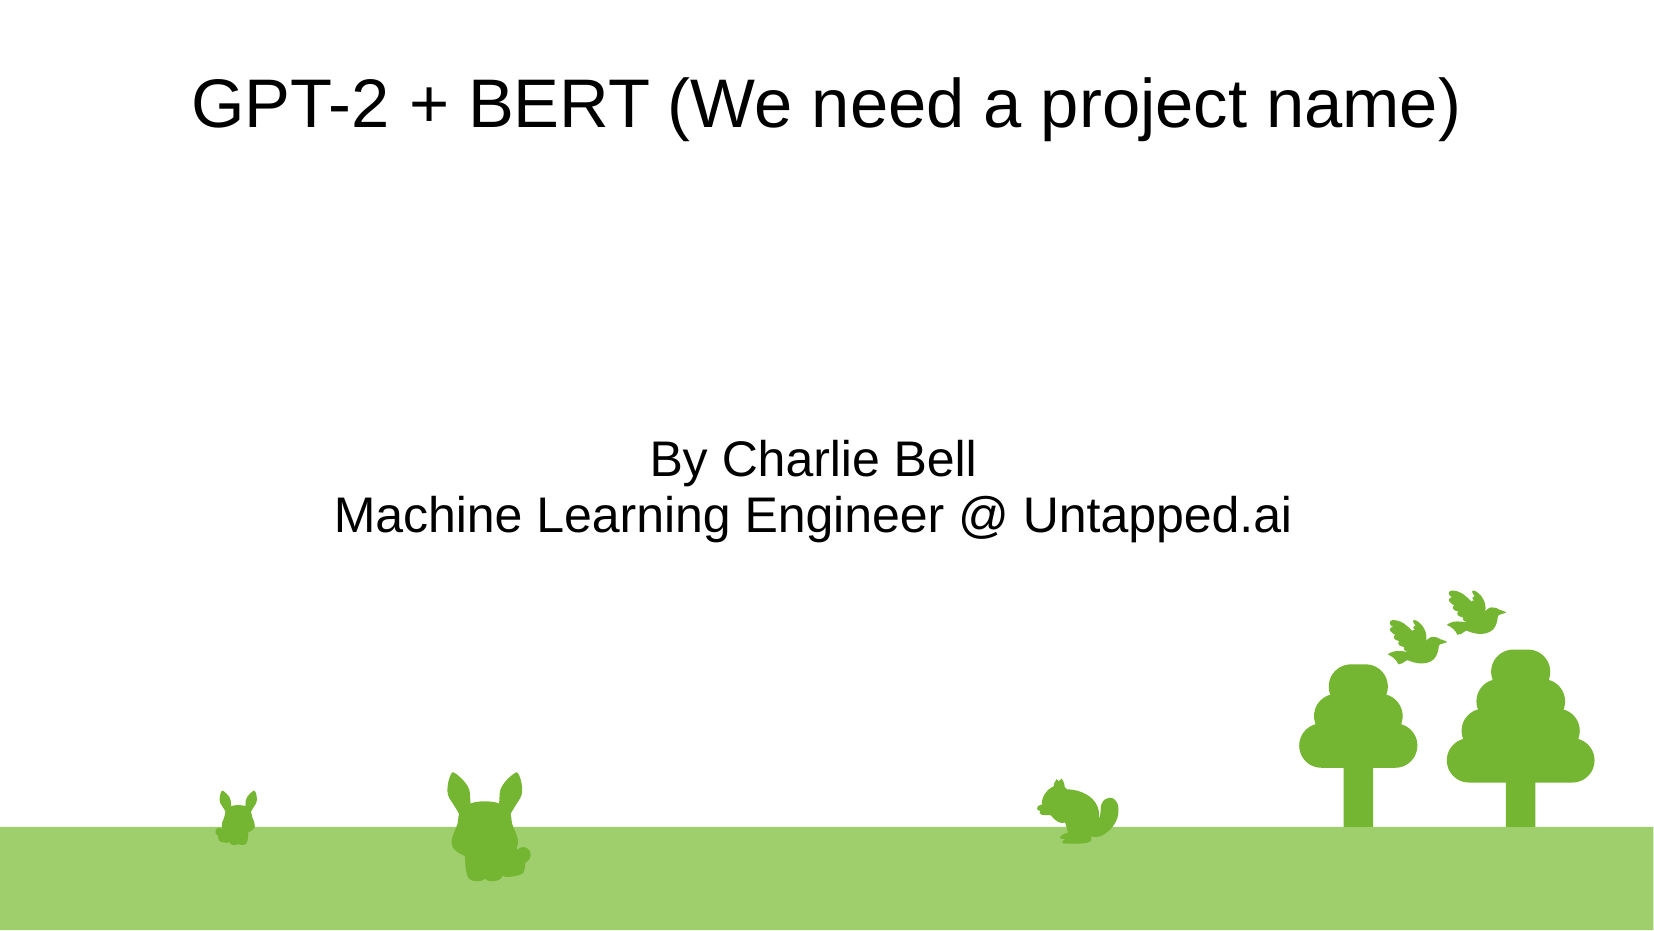

# GPT-2 + BERT (We need a project name)
By Charlie Bell
Machine Learning Engineer @ Untapped.ai